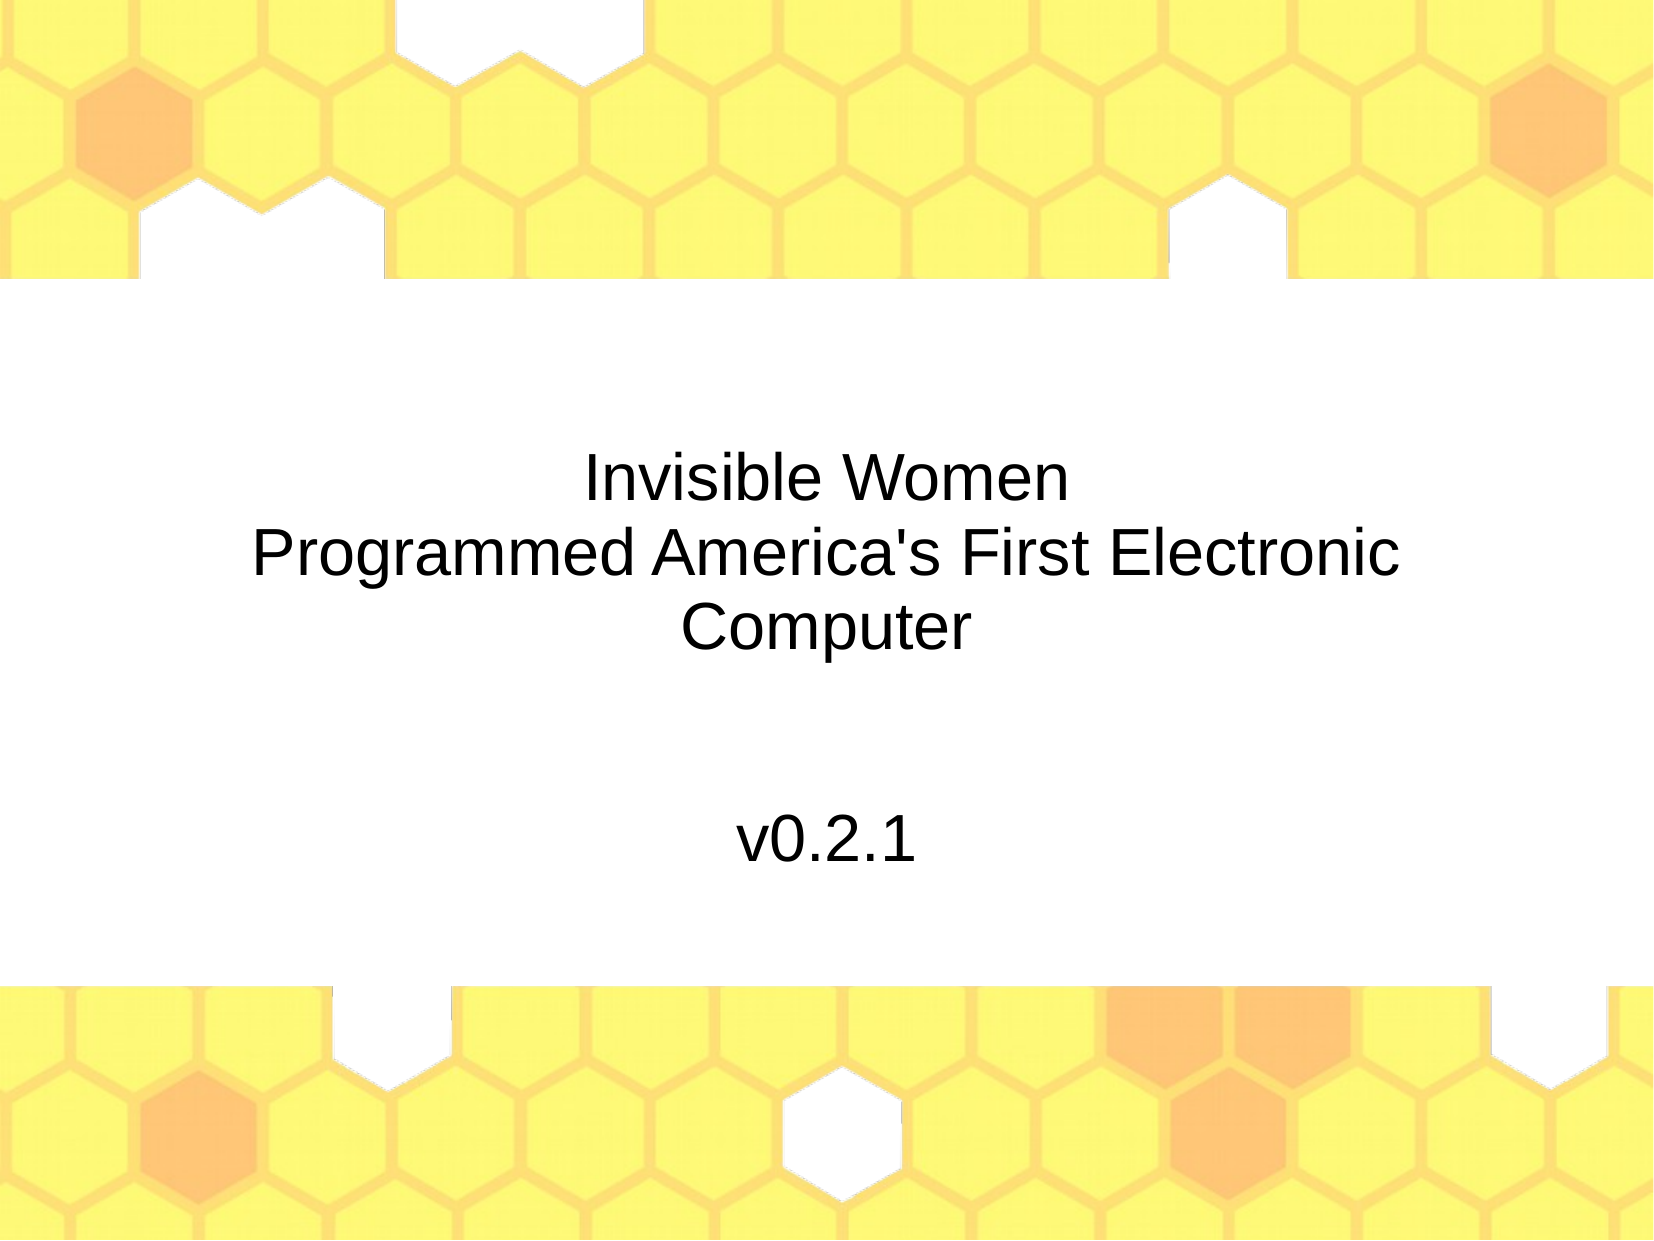

# Invisible Women Programmed America's First Electronic Computer
v0.2.1